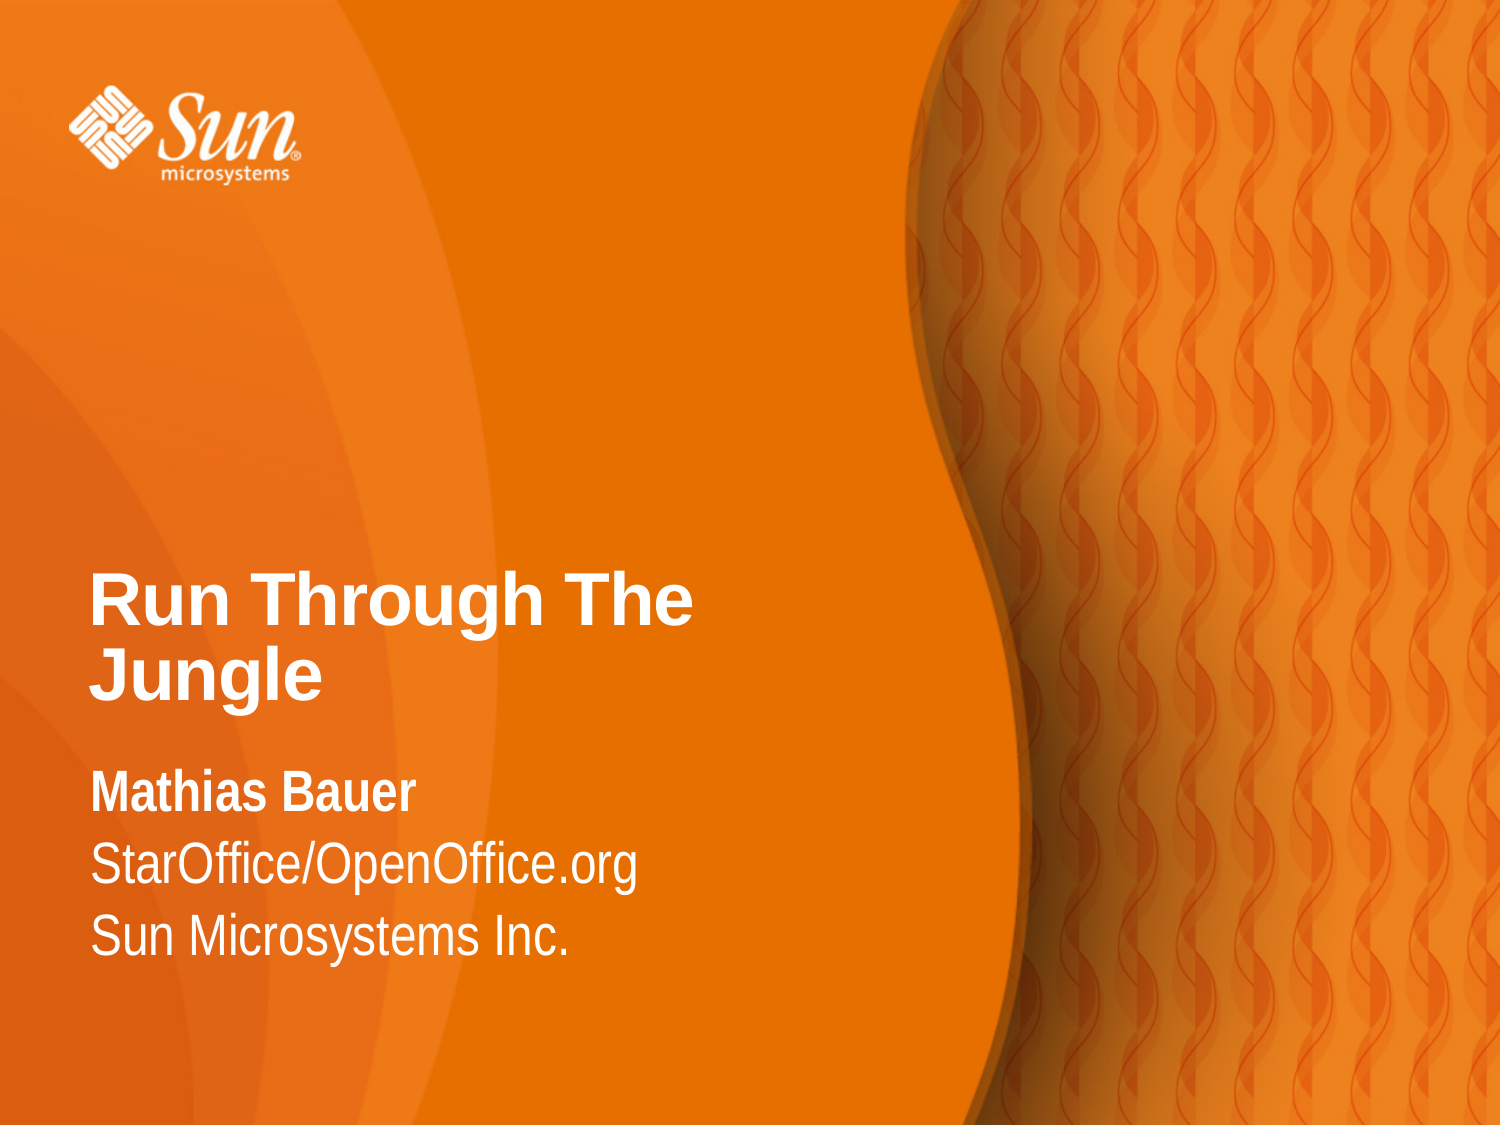

Run Through The Jungle
# Mathias Bauer
StarOffice/OpenOffice.org
Sun Microsystems Inc.